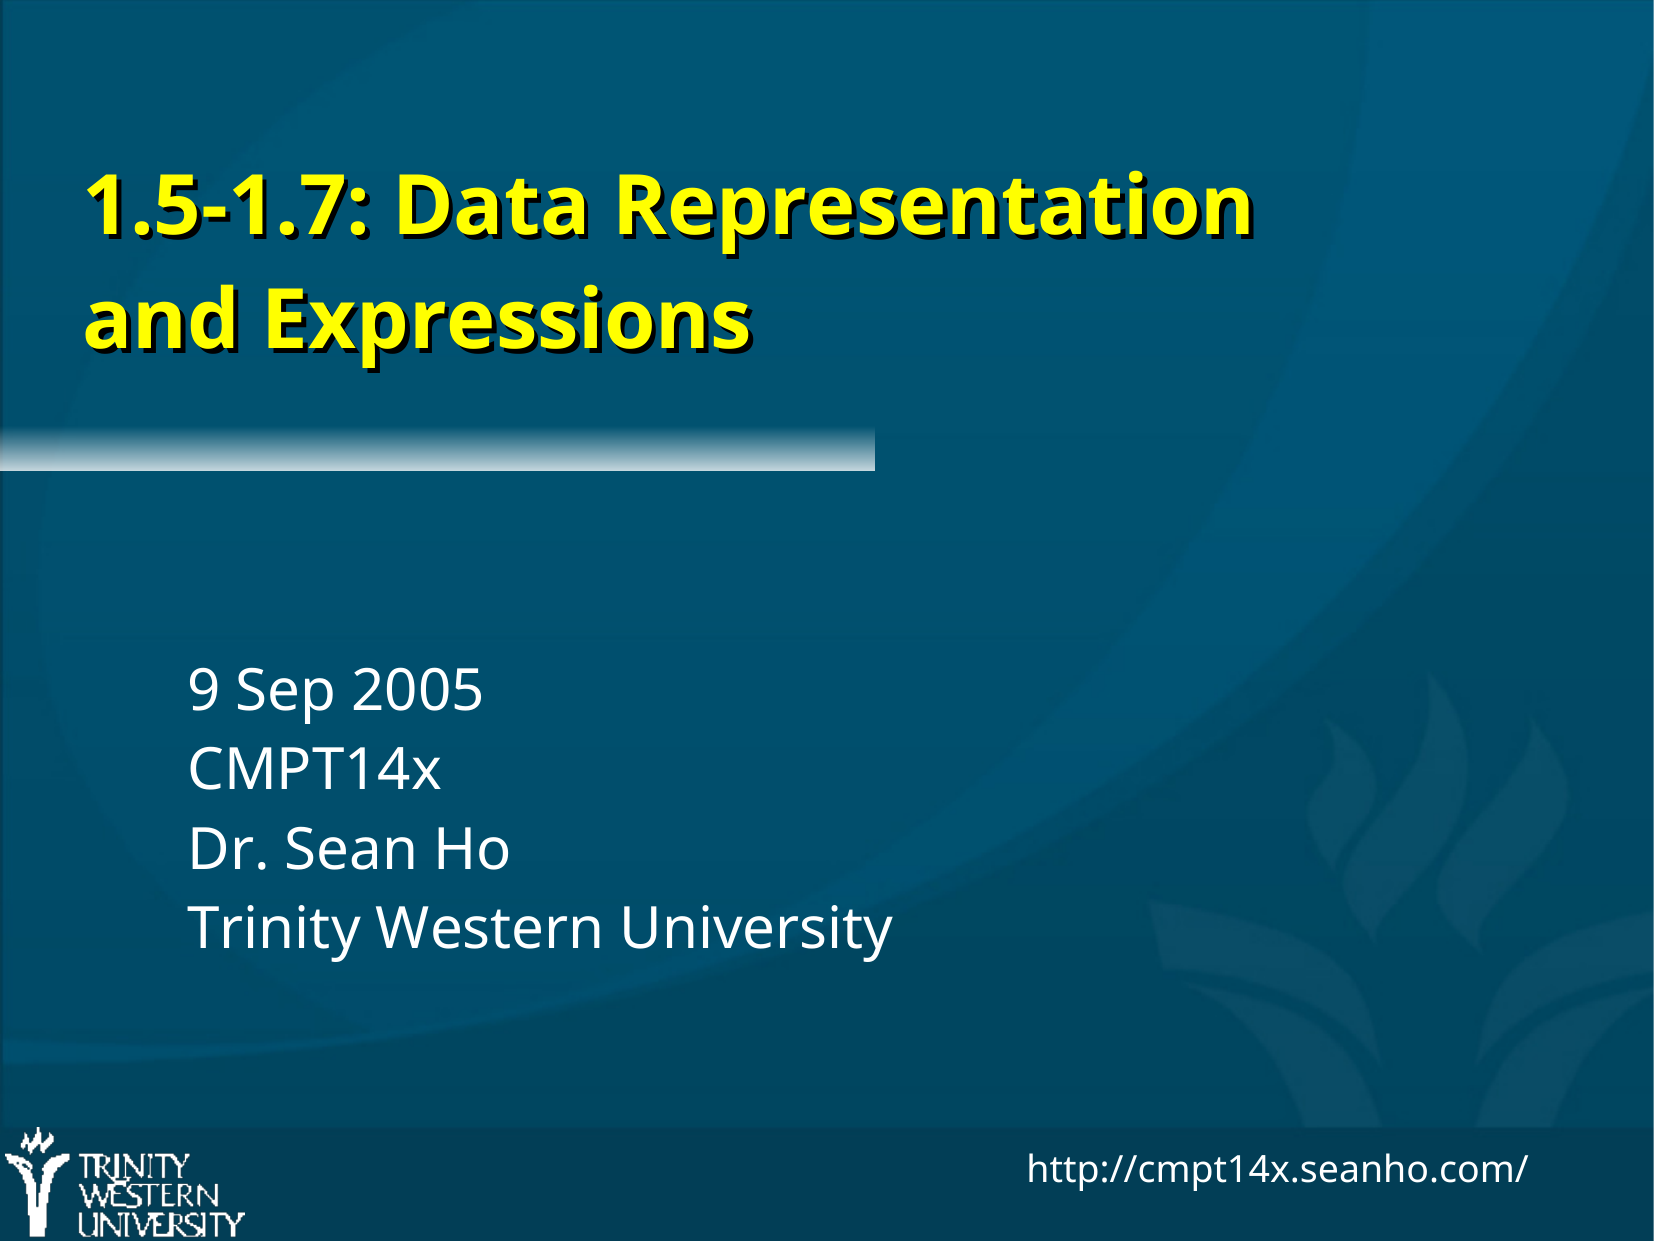

# 1.5-1.7: Data Representation and Expressions
9 Sep 2005
CMPT14x
Dr. Sean Ho
Trinity Western University
http://cmpt14x.seanho.com/